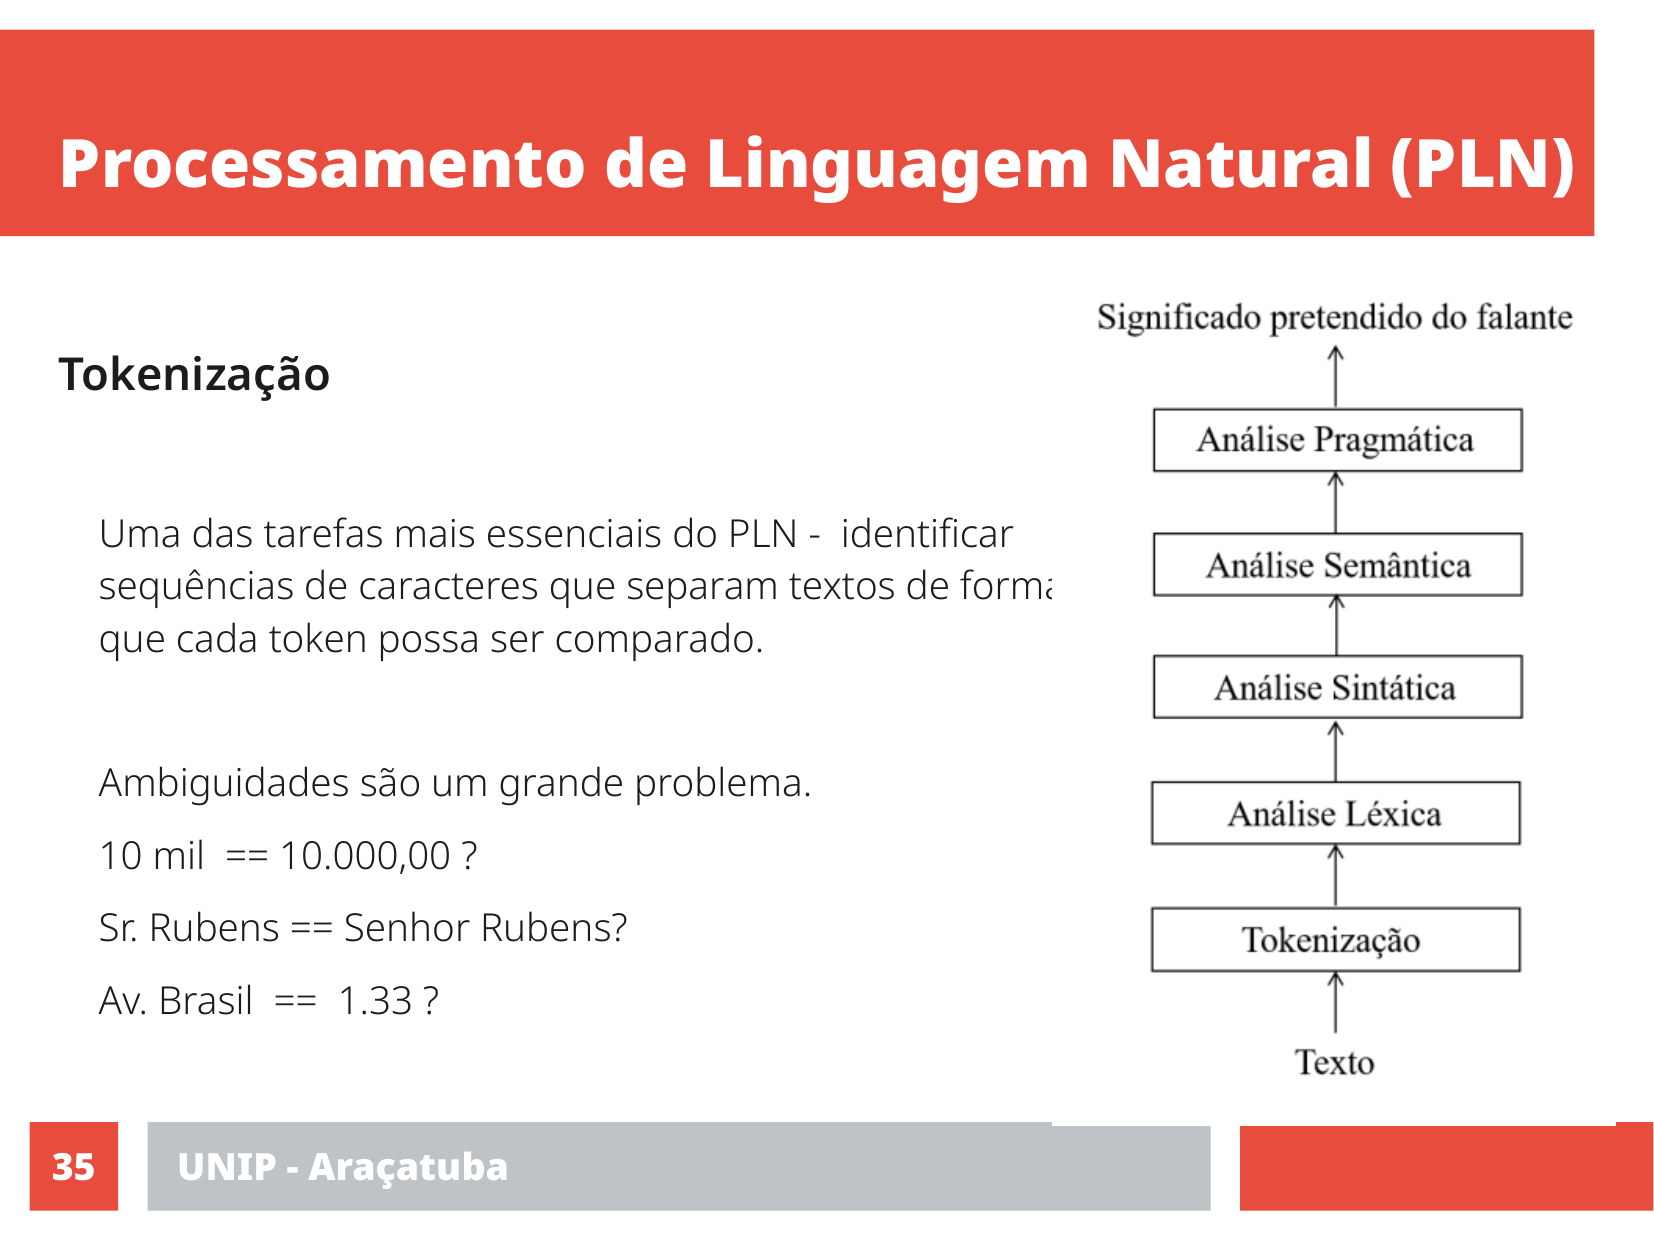

# Processamento de Linguagem Natural (PLN)
Tokenização
Uma das tarefas mais essenciais do PLN - identificar sequências de caracteres que separam textos de forma que cada token possa ser comparado.
Ambiguidades são um grande problema.
10 mil == 10.000,00 ?
Sr. Rubens == Senhor Rubens?
Av. Brasil == 1.33 ?
35
UNIP - Araçatuba